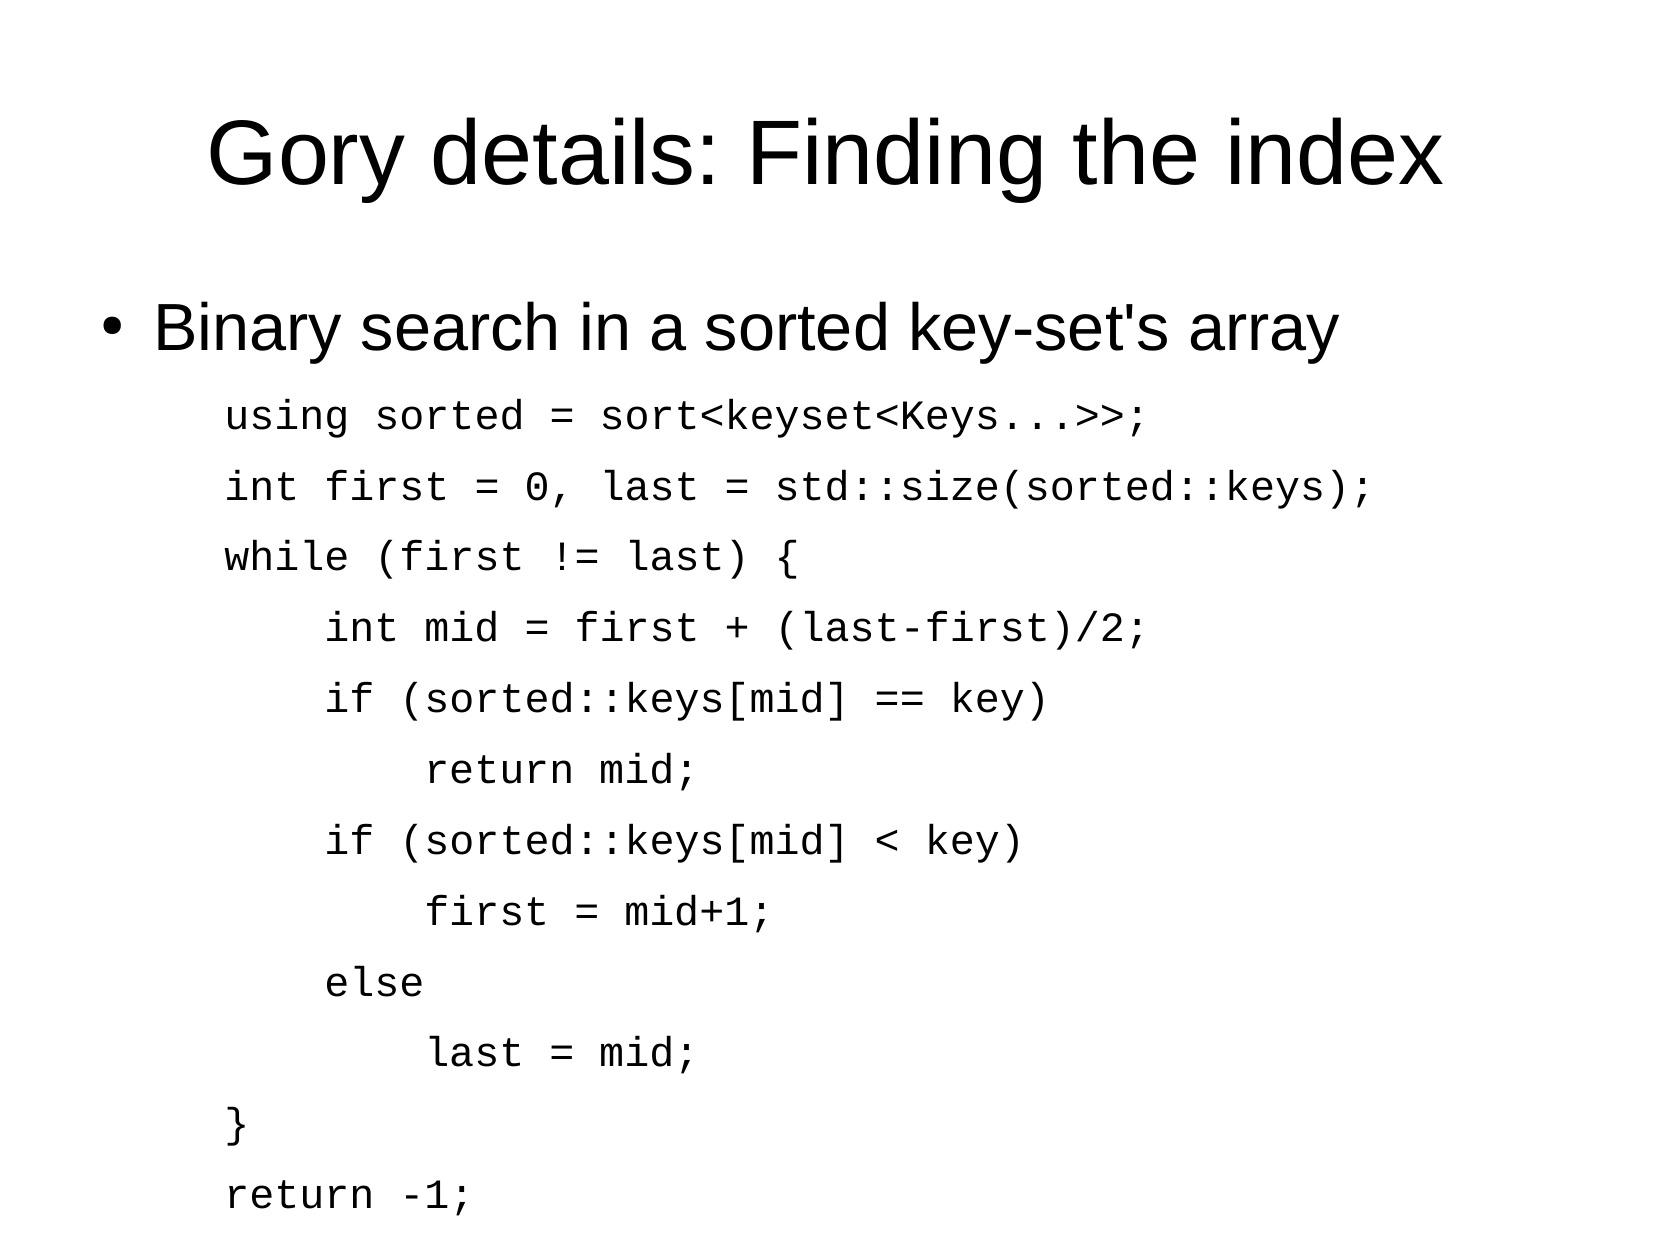

# Gory details: Finding the index
Binary search in a sorted key-set's array
using sorted = sort<keyset<Keys...>>;
int first = 0, last = std::size(sorted::keys);
while (first != last) {
 int mid = first + (last-first)/2;
 if (sorted::keys[mid] == key)
 return mid;
 if (sorted::keys[mid] < key)
 first = mid+1;
 else
 last = mid;
}
return -1;